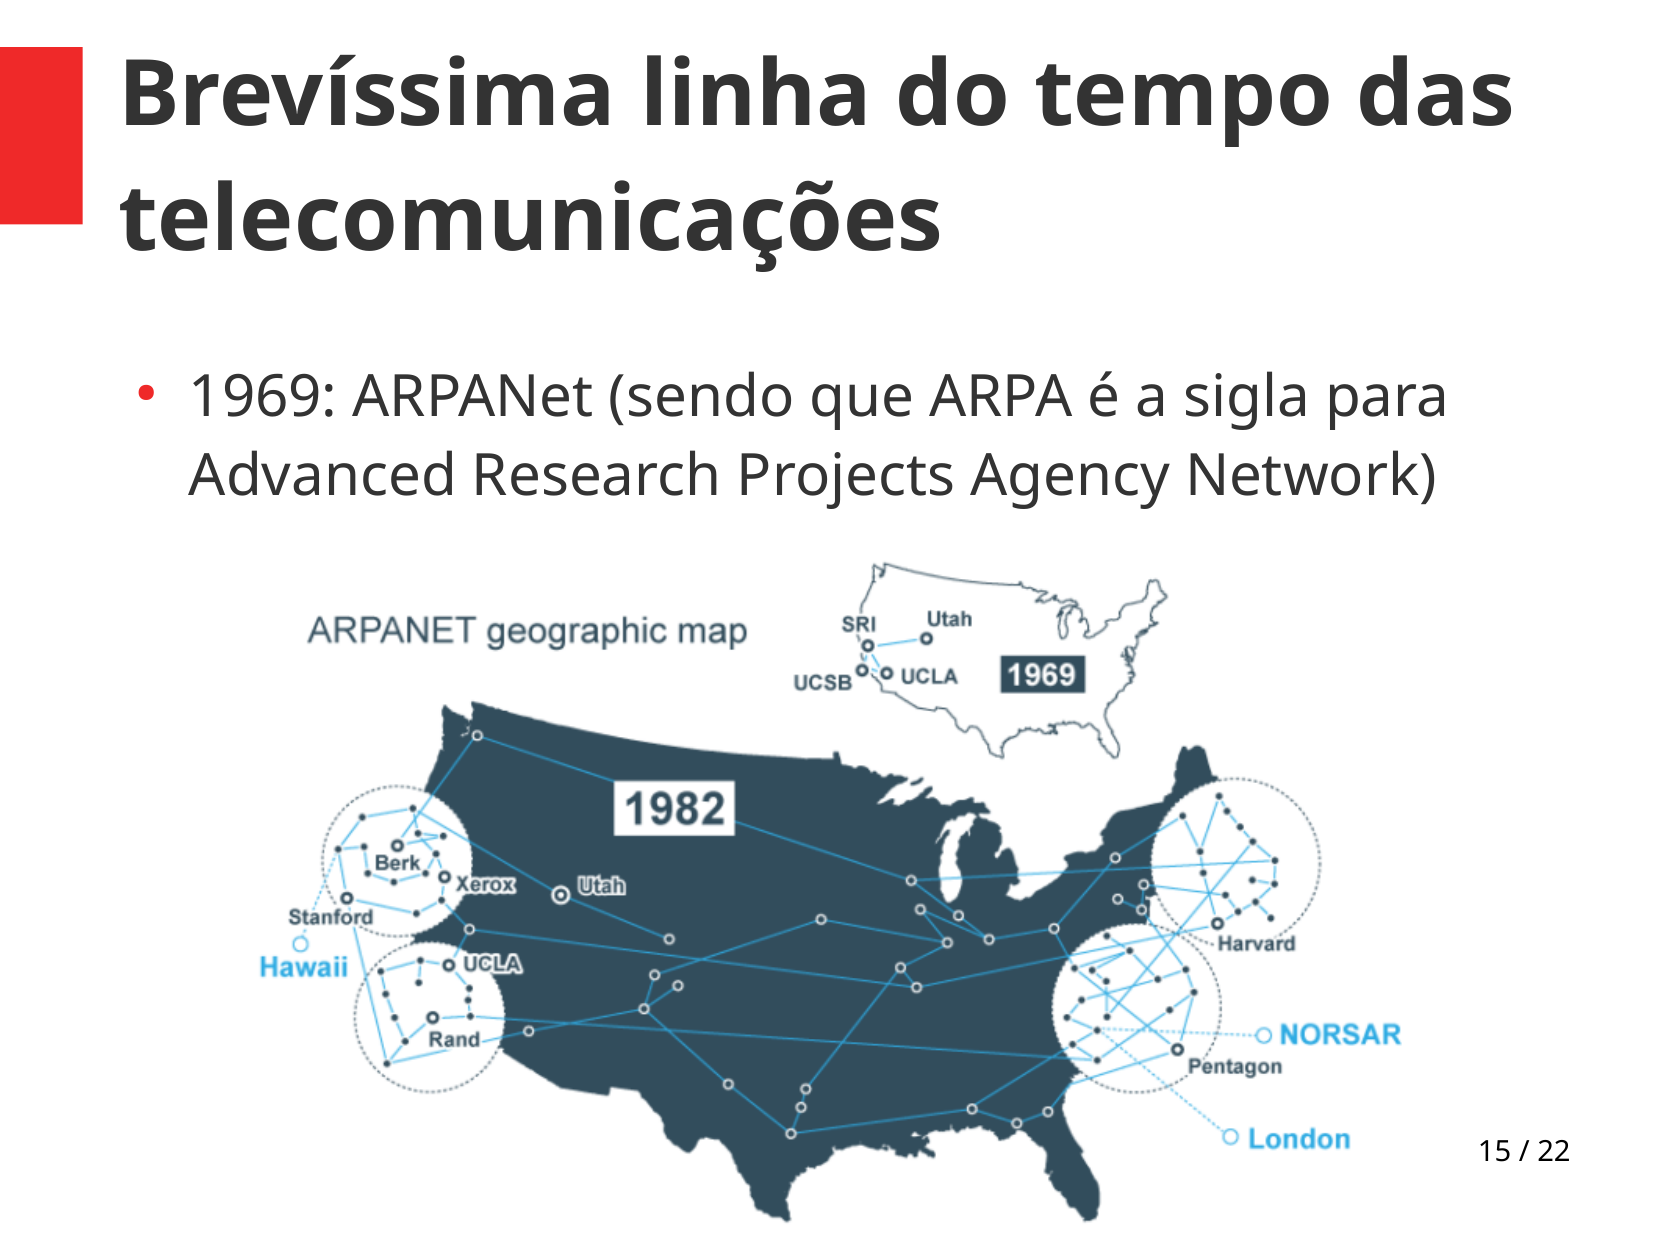

# Brevíssima linha do tempo das telecomunicações
1969: ARPANet (sendo que ARPA é a sigla para Advanced Research Projects Agency Network)
15